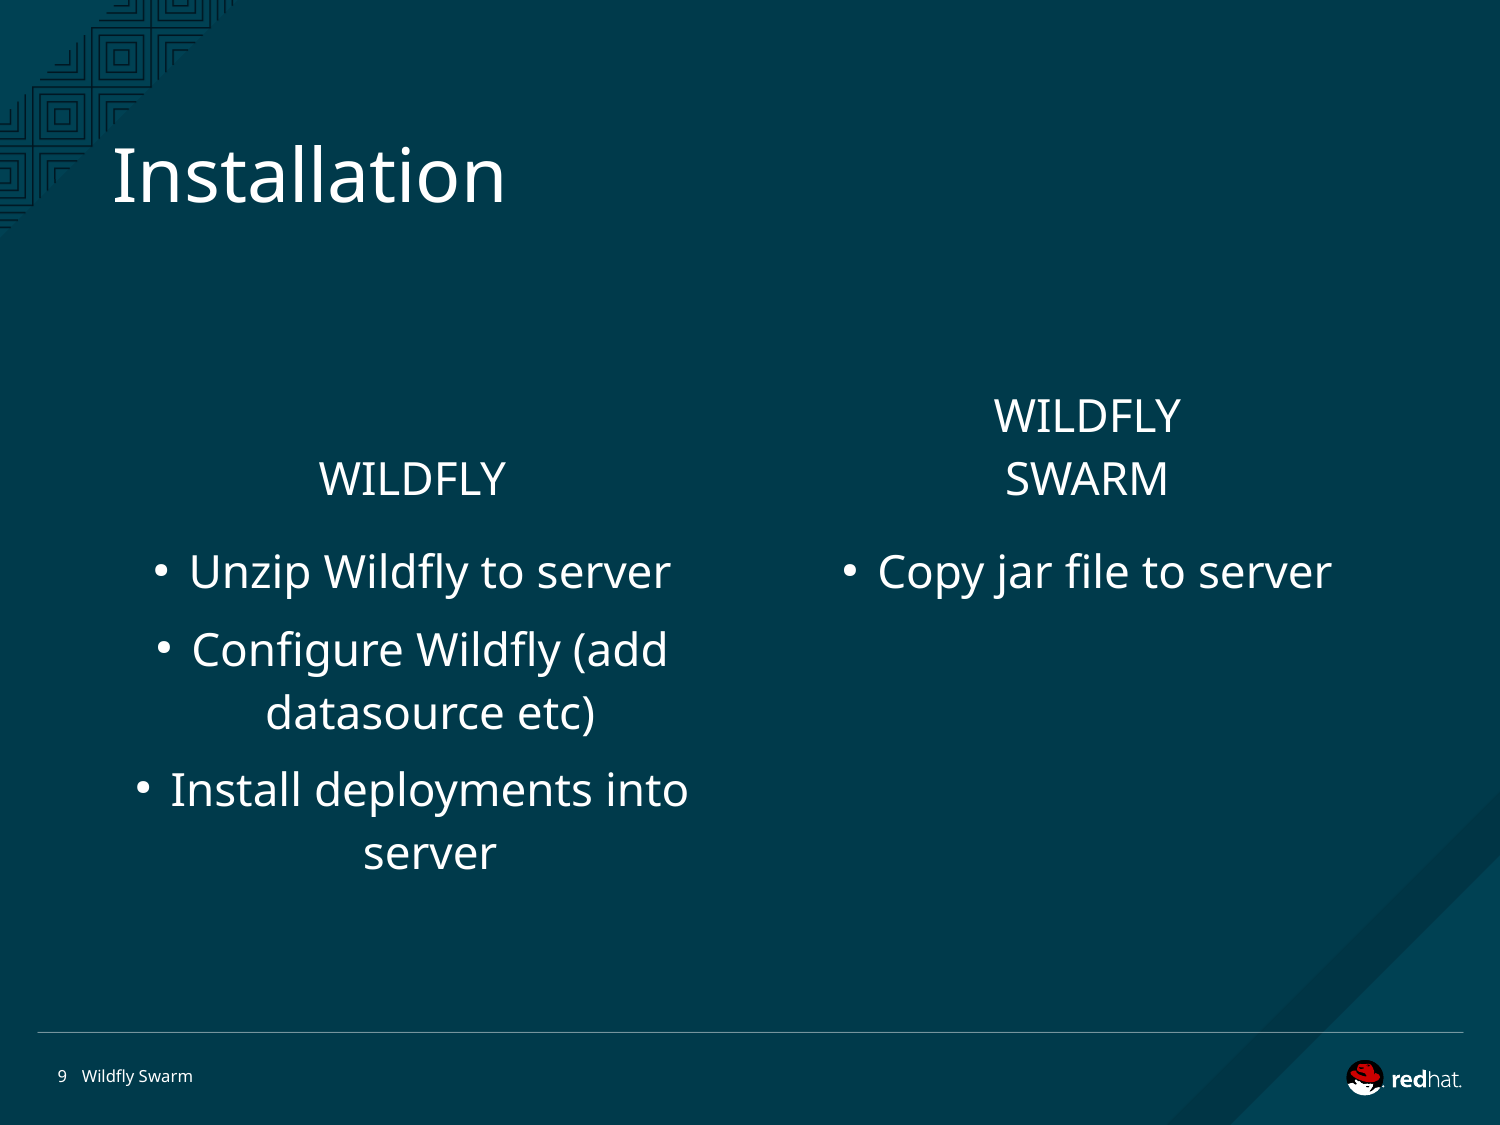

# Installation
WILDFLY
SWARM
WILDFLY
Unzip Wildfly to server
Configure Wildfly (add datasource etc)
Install deployments into server
Copy jar file to server
9
Wildfly Swarm